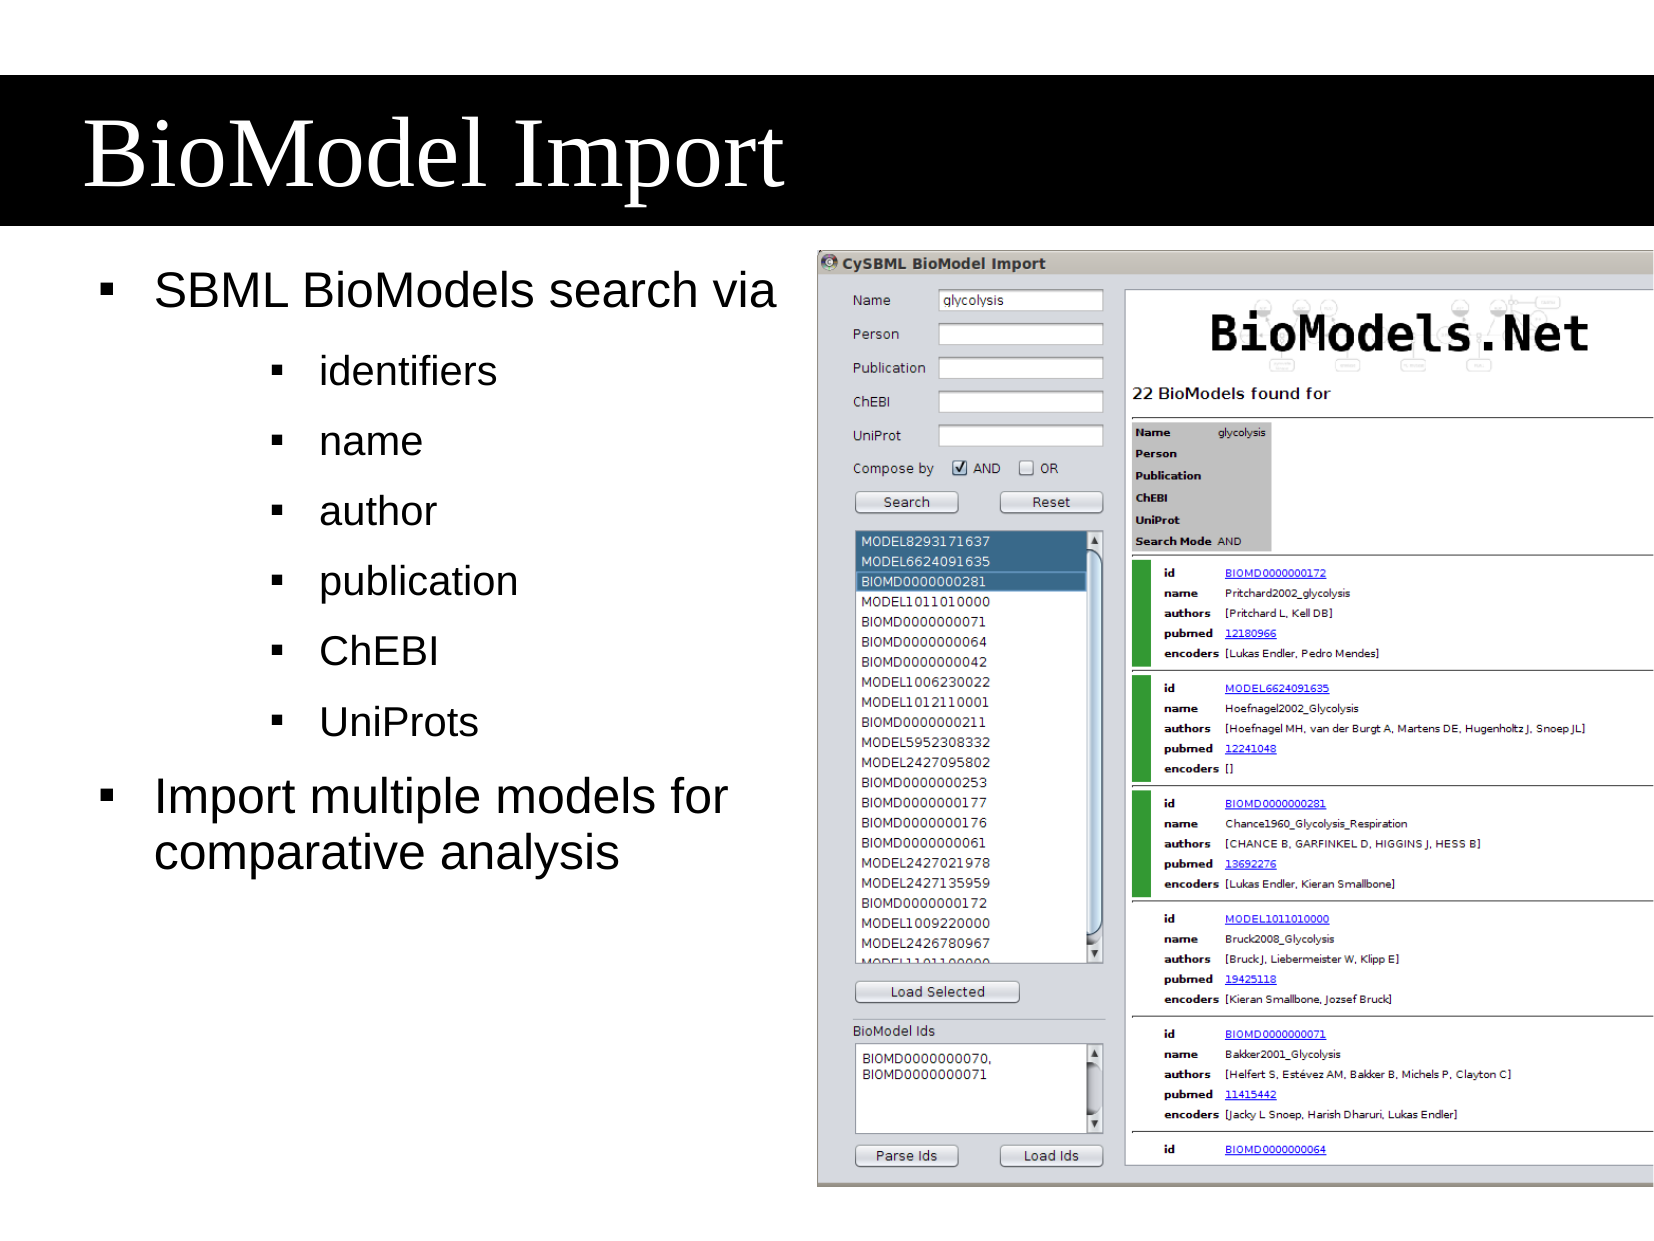

# BioModel Import
SBML BioModels search via
identifiers
name
author
publication
ChEBI
UniProts
Import multiple models for comparative analysis